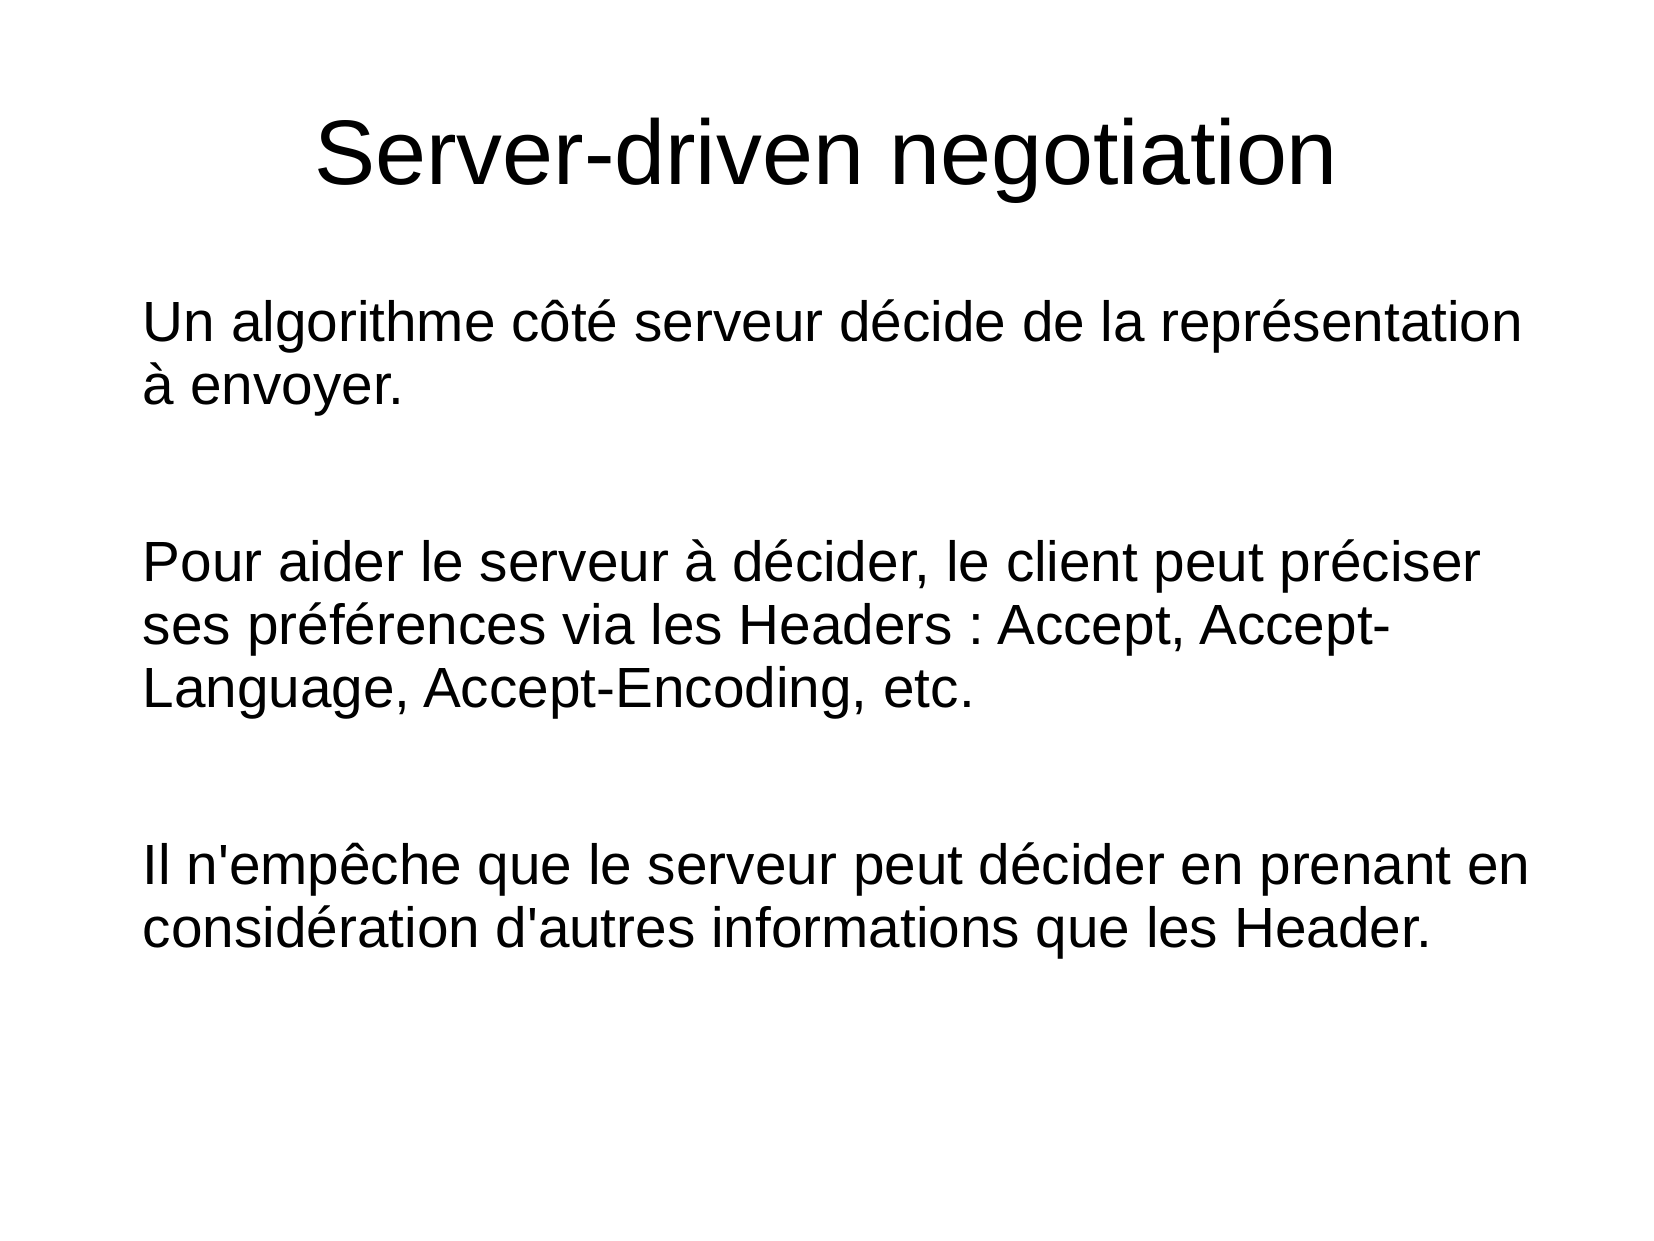

# Server-driven negotiation
Un algorithme côté serveur décide de la représentation à envoyer.
Pour aider le serveur à décider, le client peut préciser ses préférences via les Headers : Accept, Accept-Language, Accept-Encoding, etc.
Il n'empêche que le serveur peut décider en prenant en considération d'autres informations que les Header.